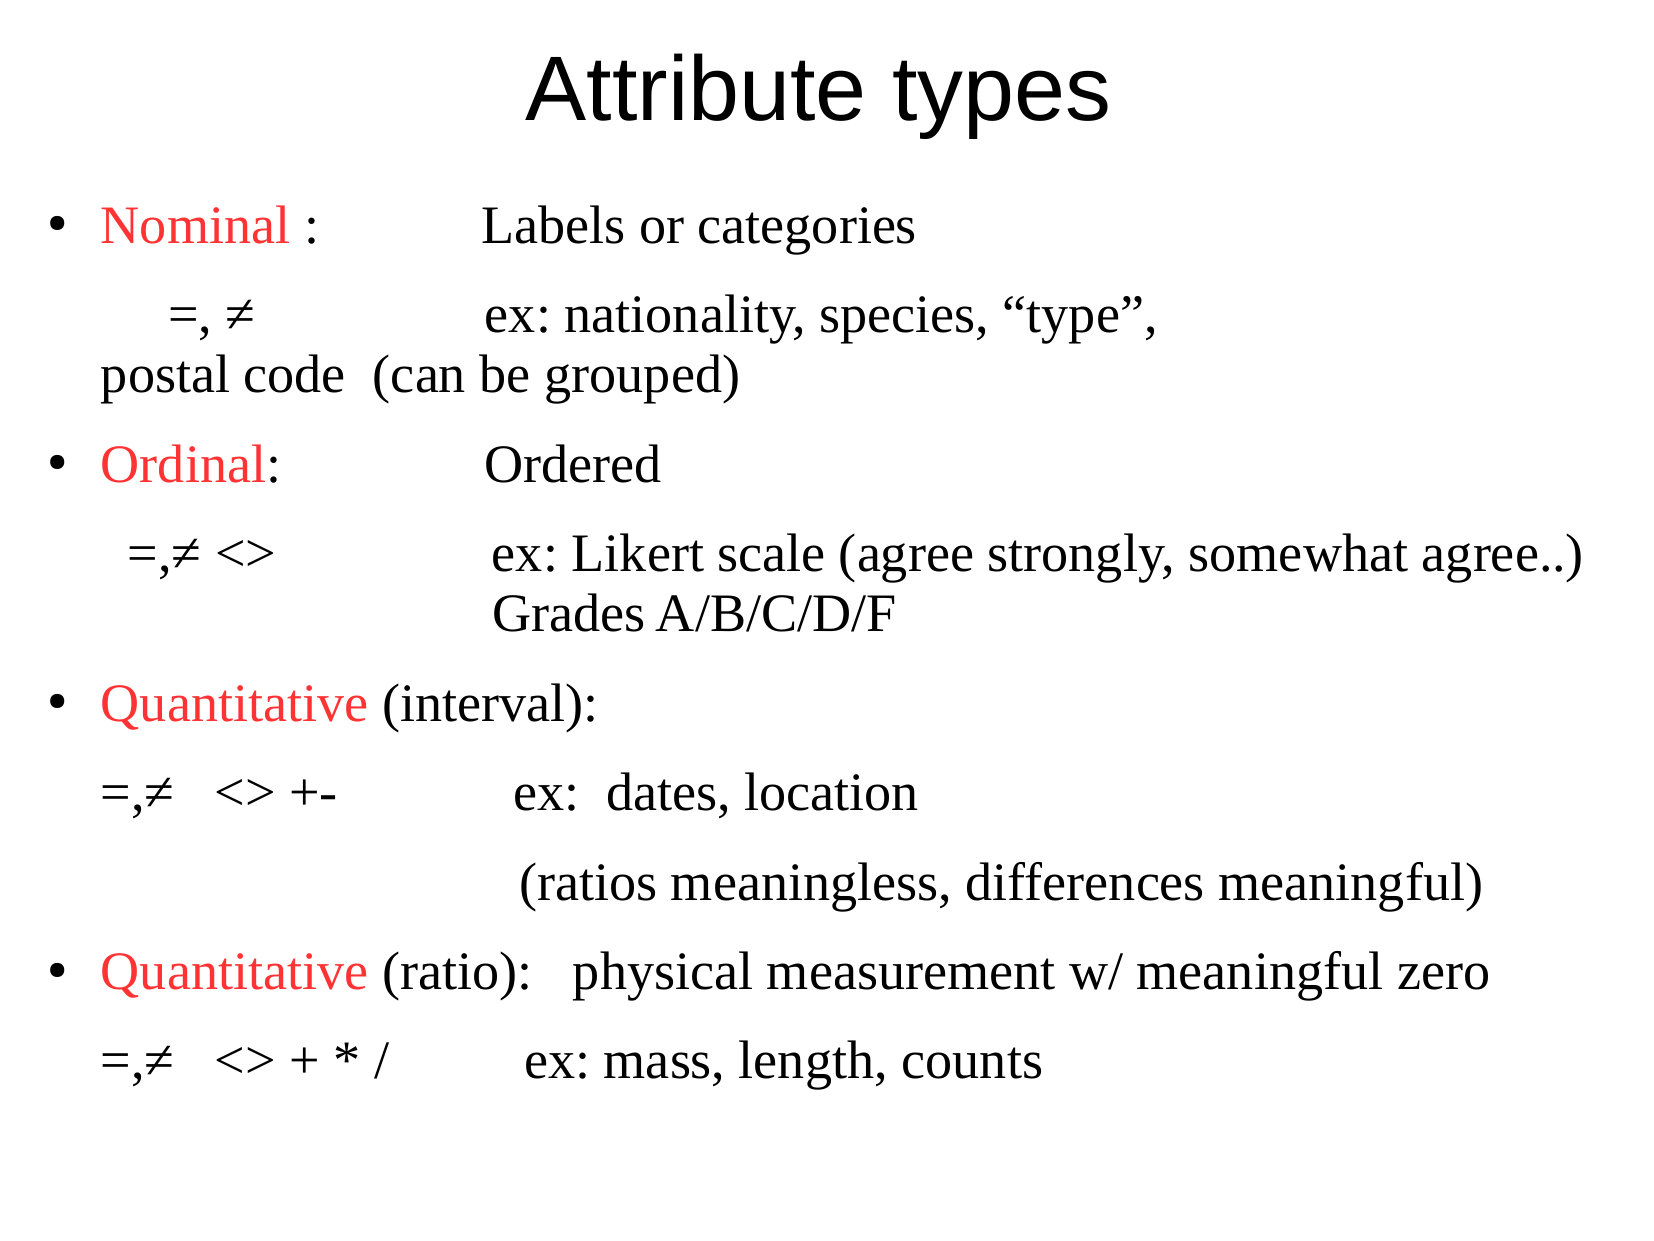

# Attribute types
Nominal : Labels or categories
 =, ≠ ex: nationality, species, “type”, postal code (can be grouped)
Ordinal: Ordered
 =,≠ <> ex: Likert scale (agree strongly, somewhat agree..) Grades A/B/C/D/F
Quantitative (interval):
=,≠ <> +- ex: dates, location
 (ratios meaningless, differences meaningful)
Quantitative (ratio): physical measurement w/ meaningful zero
=,≠ <> + * / ex: mass, length, counts